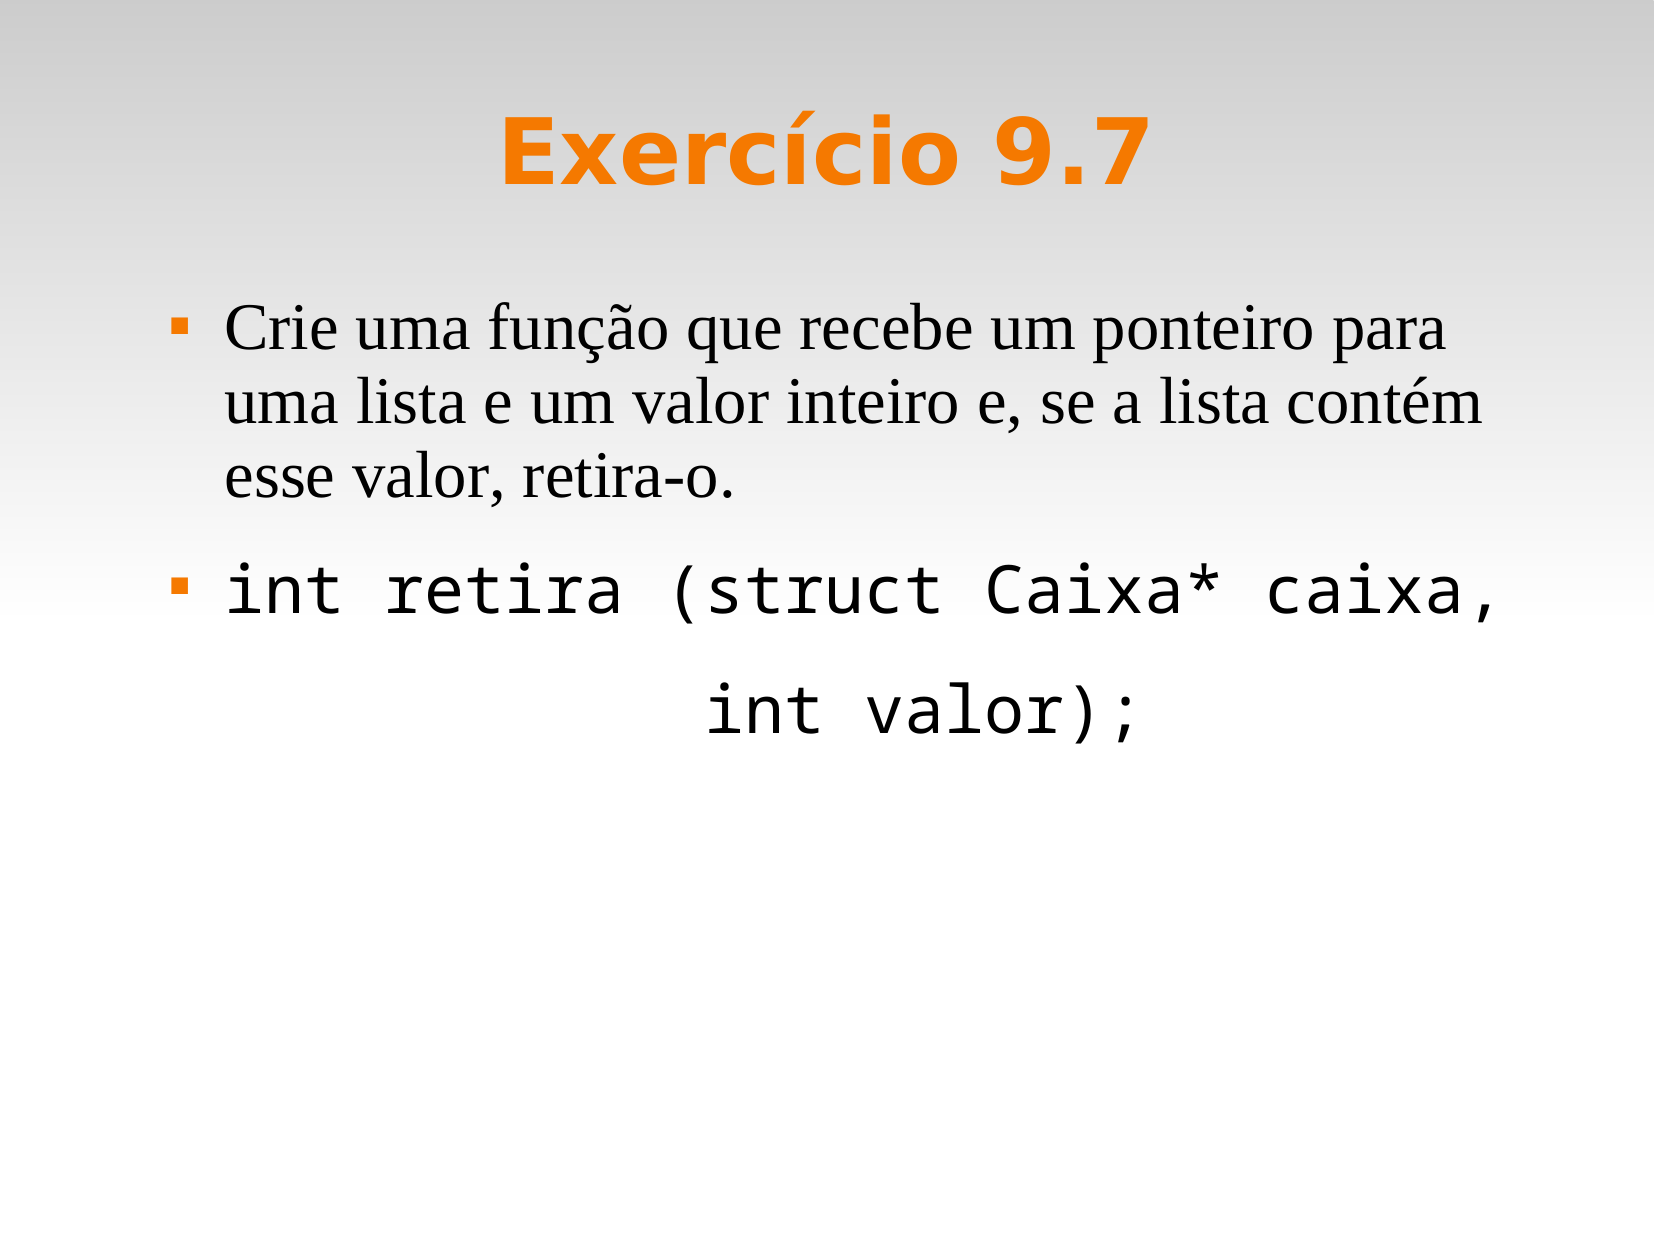

# Exercício 9.7
Crie uma função que recebe um ponteiro para uma lista e um valor inteiro e, se a lista contém esse valor, retira-o.
int retira (struct Caixa* caixa,
 int valor);